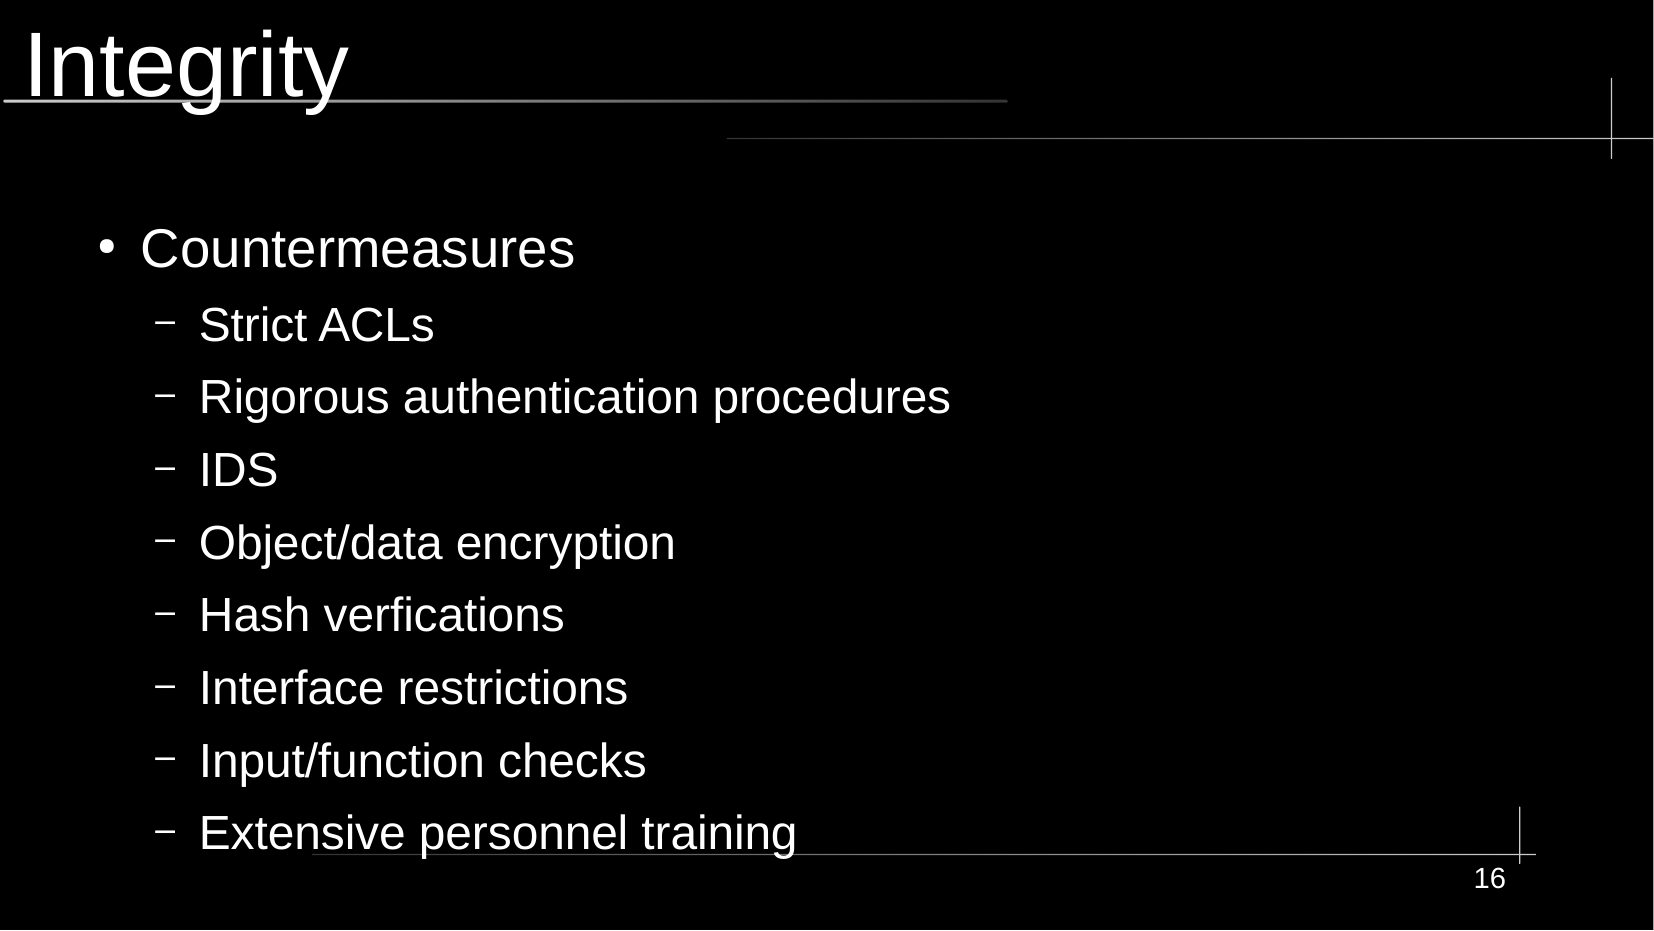

# Integrity
Countermeasures
Strict ACLs
Rigorous authentication procedures
IDS
Object/data encryption
Hash verfications
Interface restrictions
Input/function checks
Extensive personnel training
16